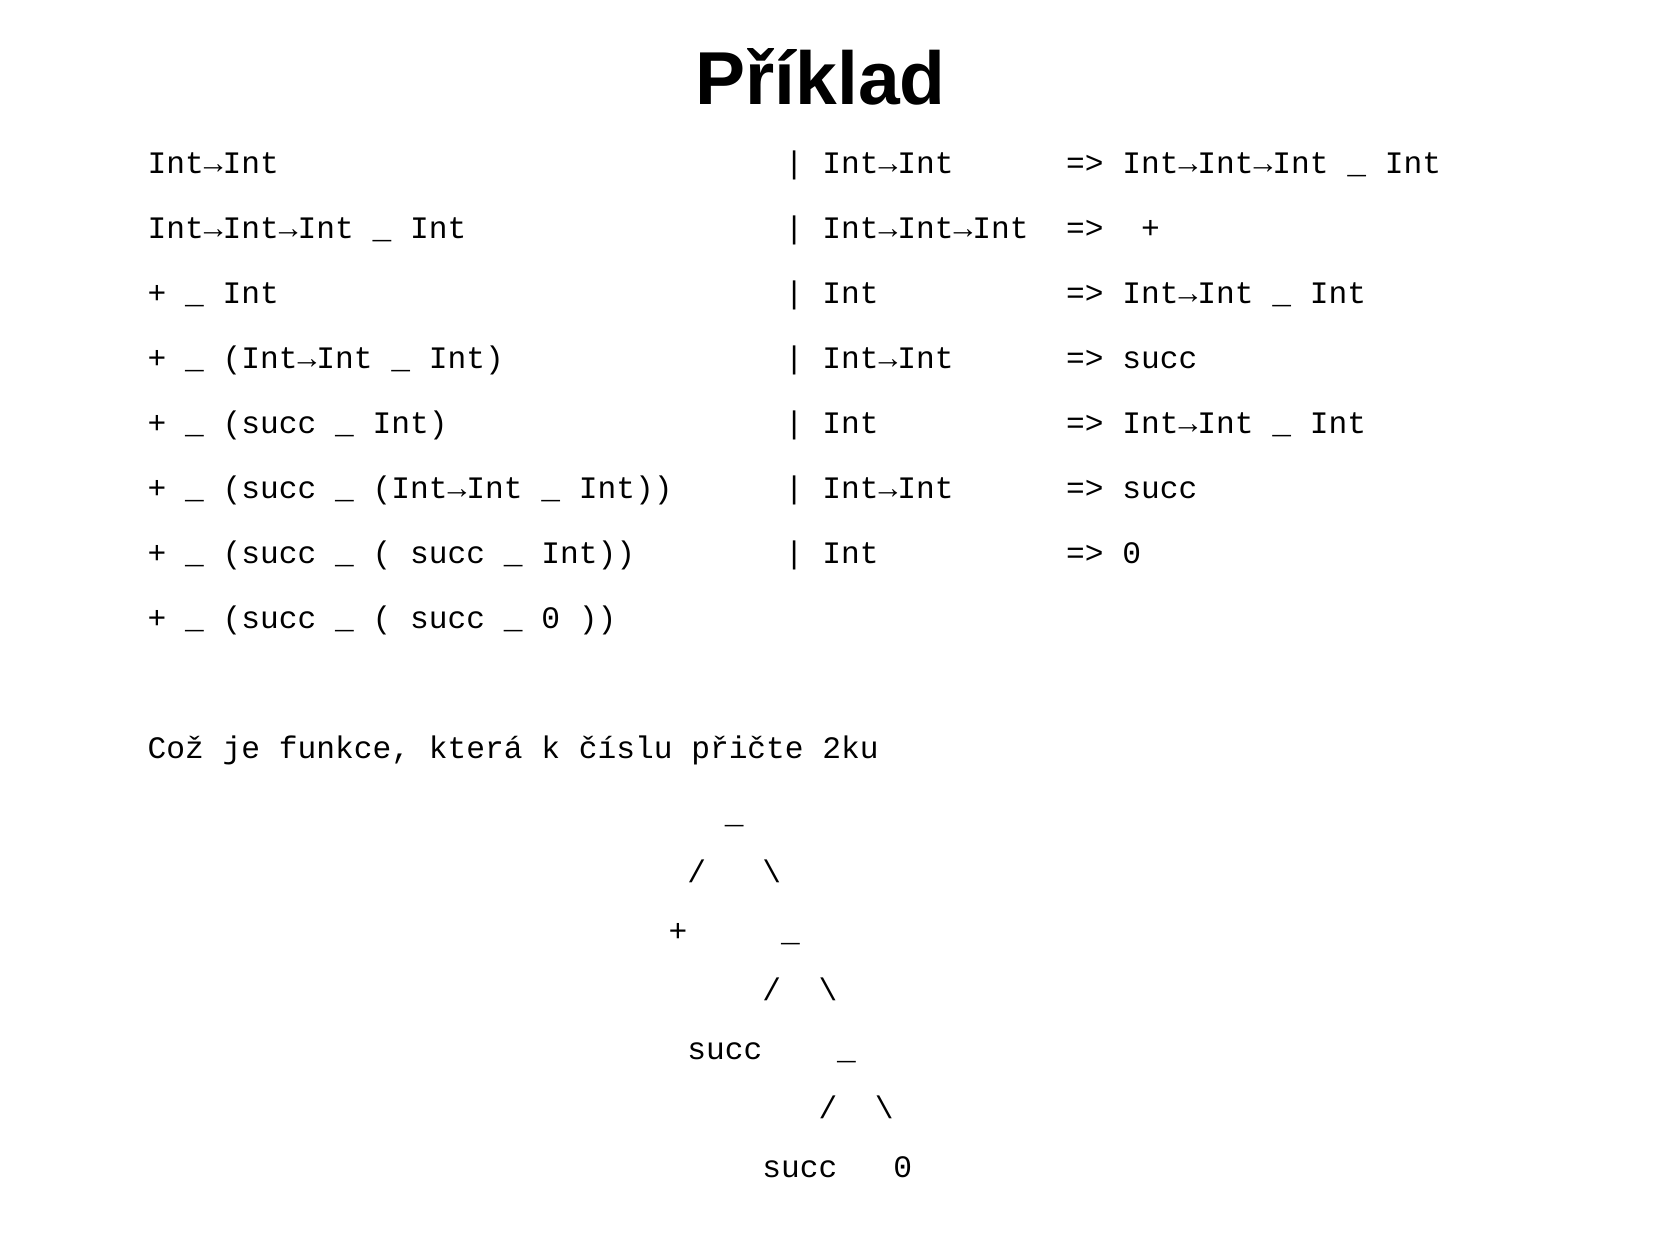

# Příklad
Int→Int | Int→Int => Int→Int→Int _ Int
Int→Int→Int _ Int | Int→Int→Int => +
+ _ Int | Int => Int→Int _ Int
+ _ (Int→Int _ Int) | Int→Int => succ
+ _ (succ _ Int) | Int => Int→Int _ Int
+ _ (succ _ (Int→Int _ Int)) | Int→Int => succ
+ _ (succ _ ( succ _ Int)) | Int => 0
+ _ (succ _ ( succ _ 0 ))
Což je funkce, která k číslu přičte 2ku
 _
 / \
 + _
 / \
 succ _
 / \
 succ 0